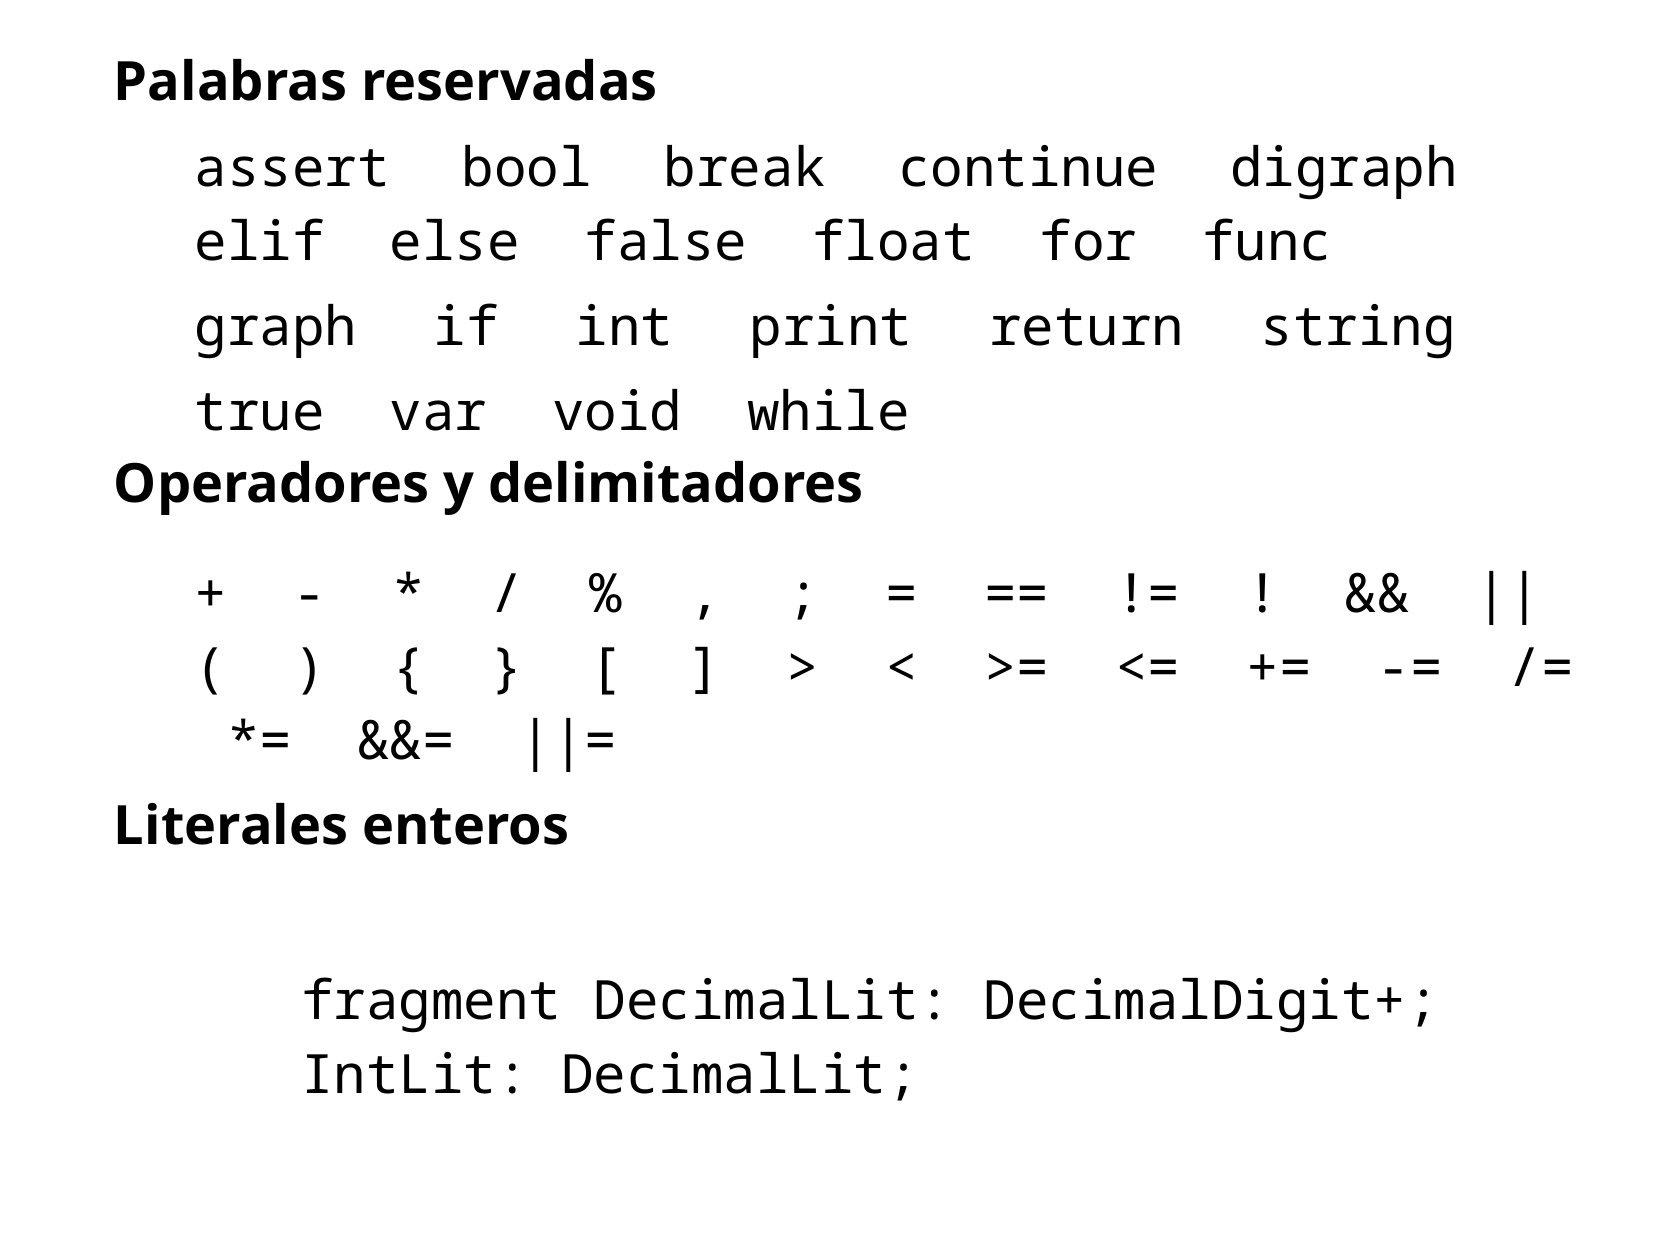

Palabras reservadas
assert bool break continue digraph elif else false float for func
graph if int print return string true var void while
Operadores y delimitadores
+ - * / % , ; = == != ! && || ( ) { } [ ] > < >= <= += -= /= *= &&= ||=
Literales enteros
 fragment DecimalLit: DecimalDigit+;
 IntLit: DecimalLit;